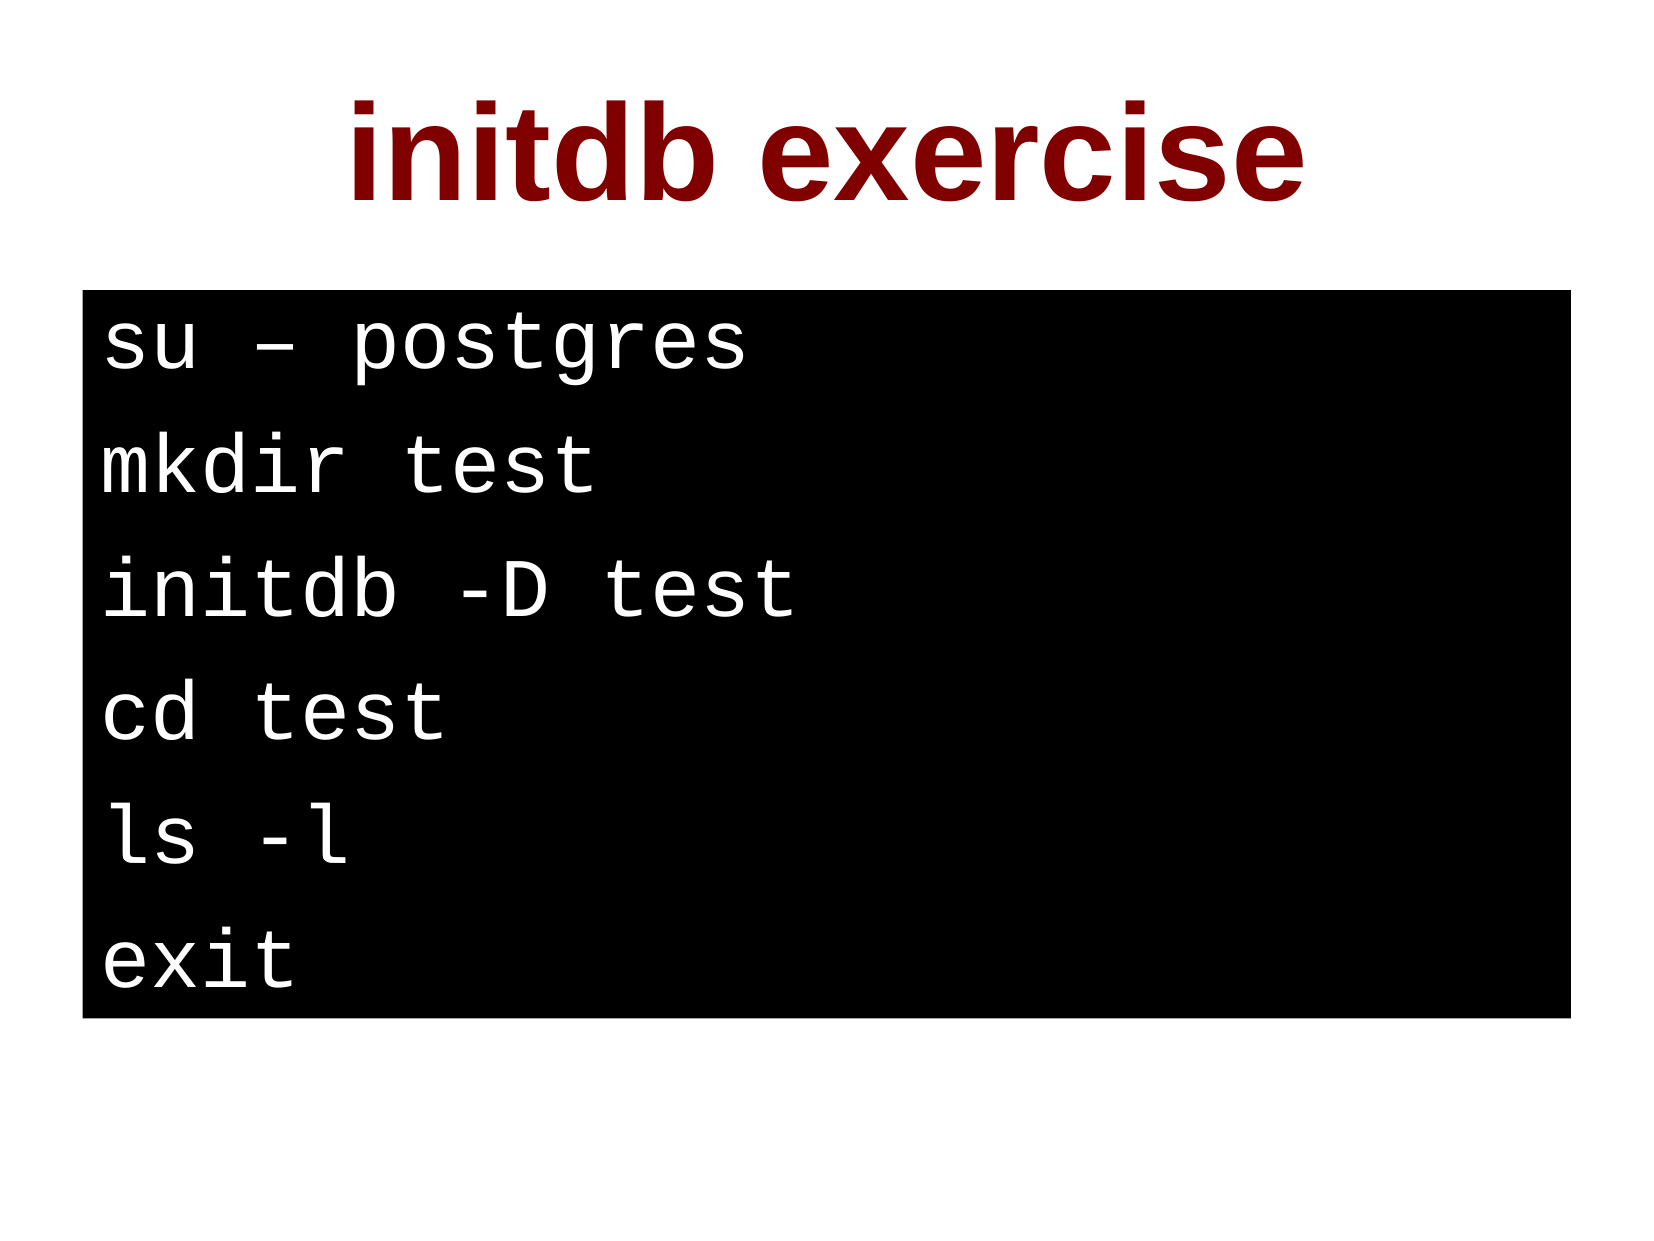

# initdb exercise
su – postgres
mkdir test
initdb -D test
cd test
ls -l
exit